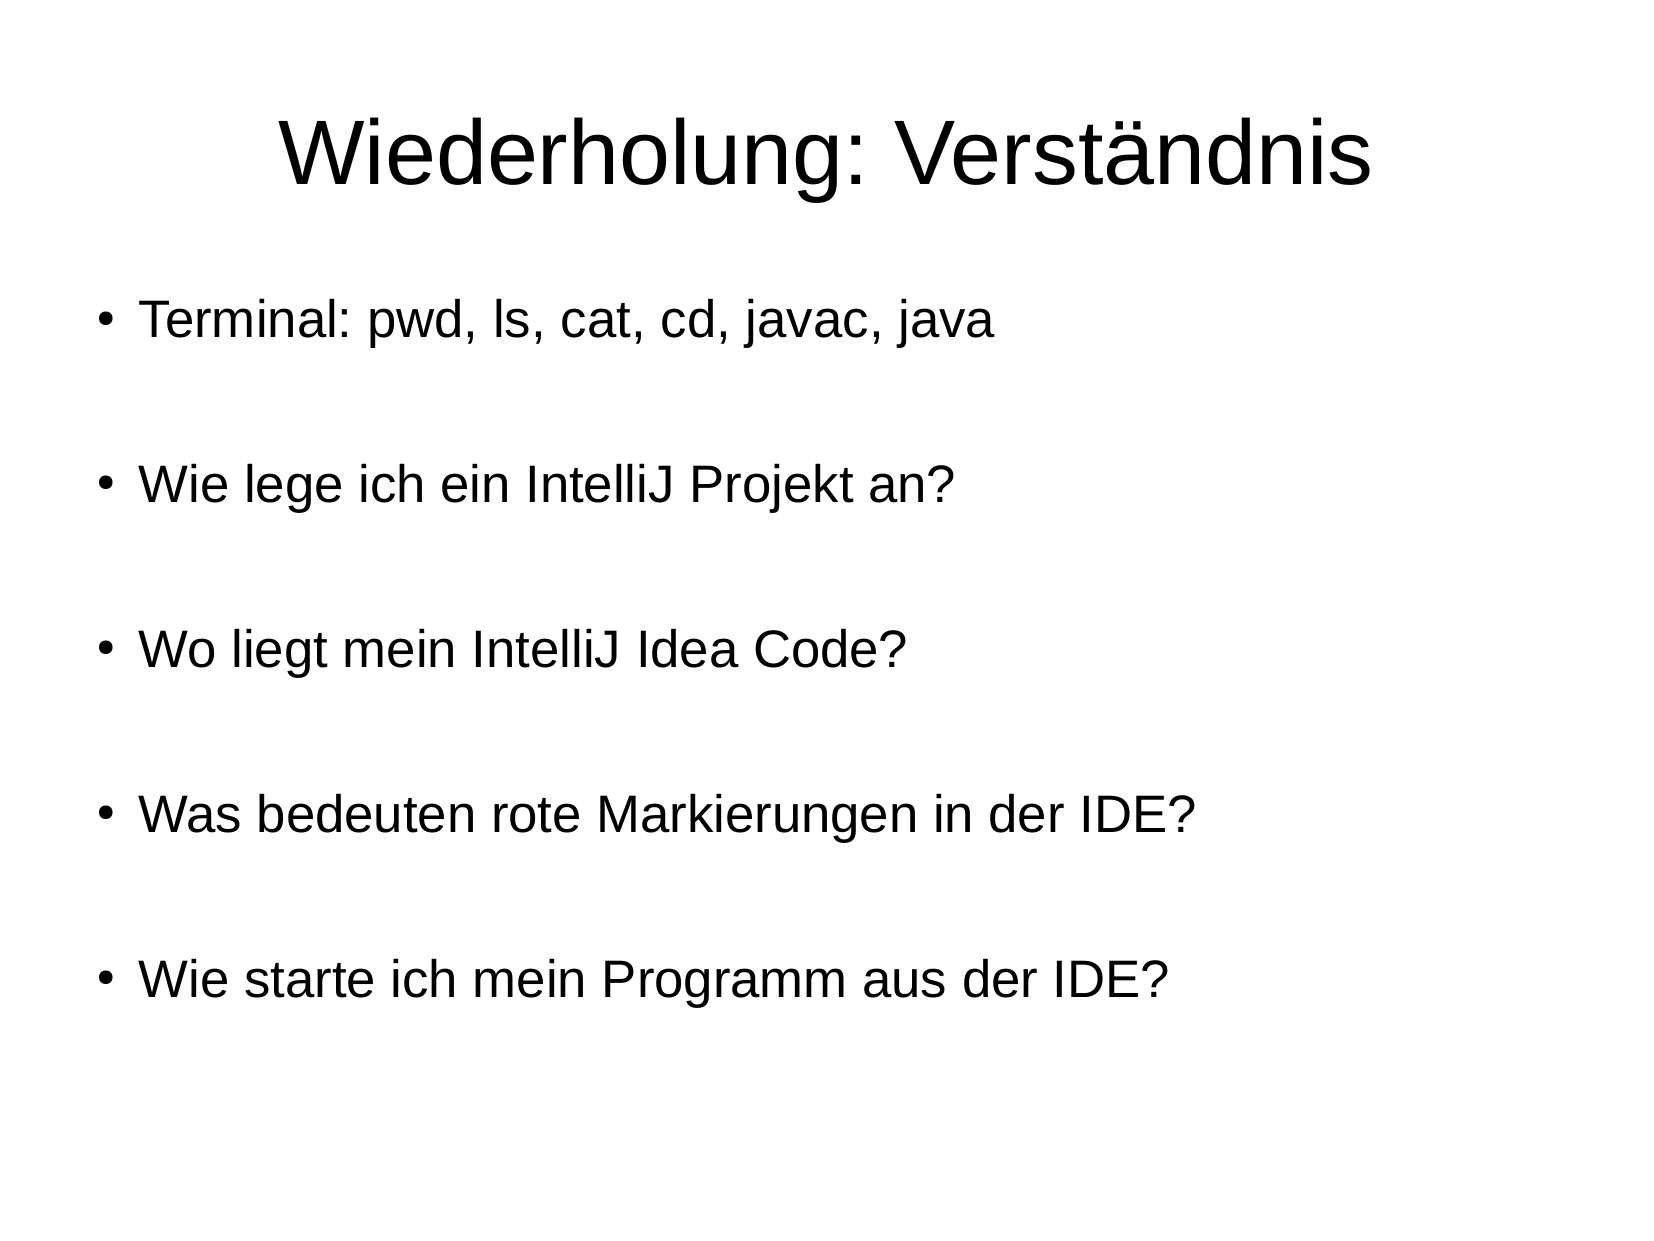

# Wiederholung: Verständnis
Terminal: pwd, ls, cat, cd, javac, java
Wie lege ich ein IntelliJ Projekt an?
Wo liegt mein IntelliJ Idea Code?
Was bedeuten rote Markierungen in der IDE?
Wie starte ich mein Programm aus der IDE?